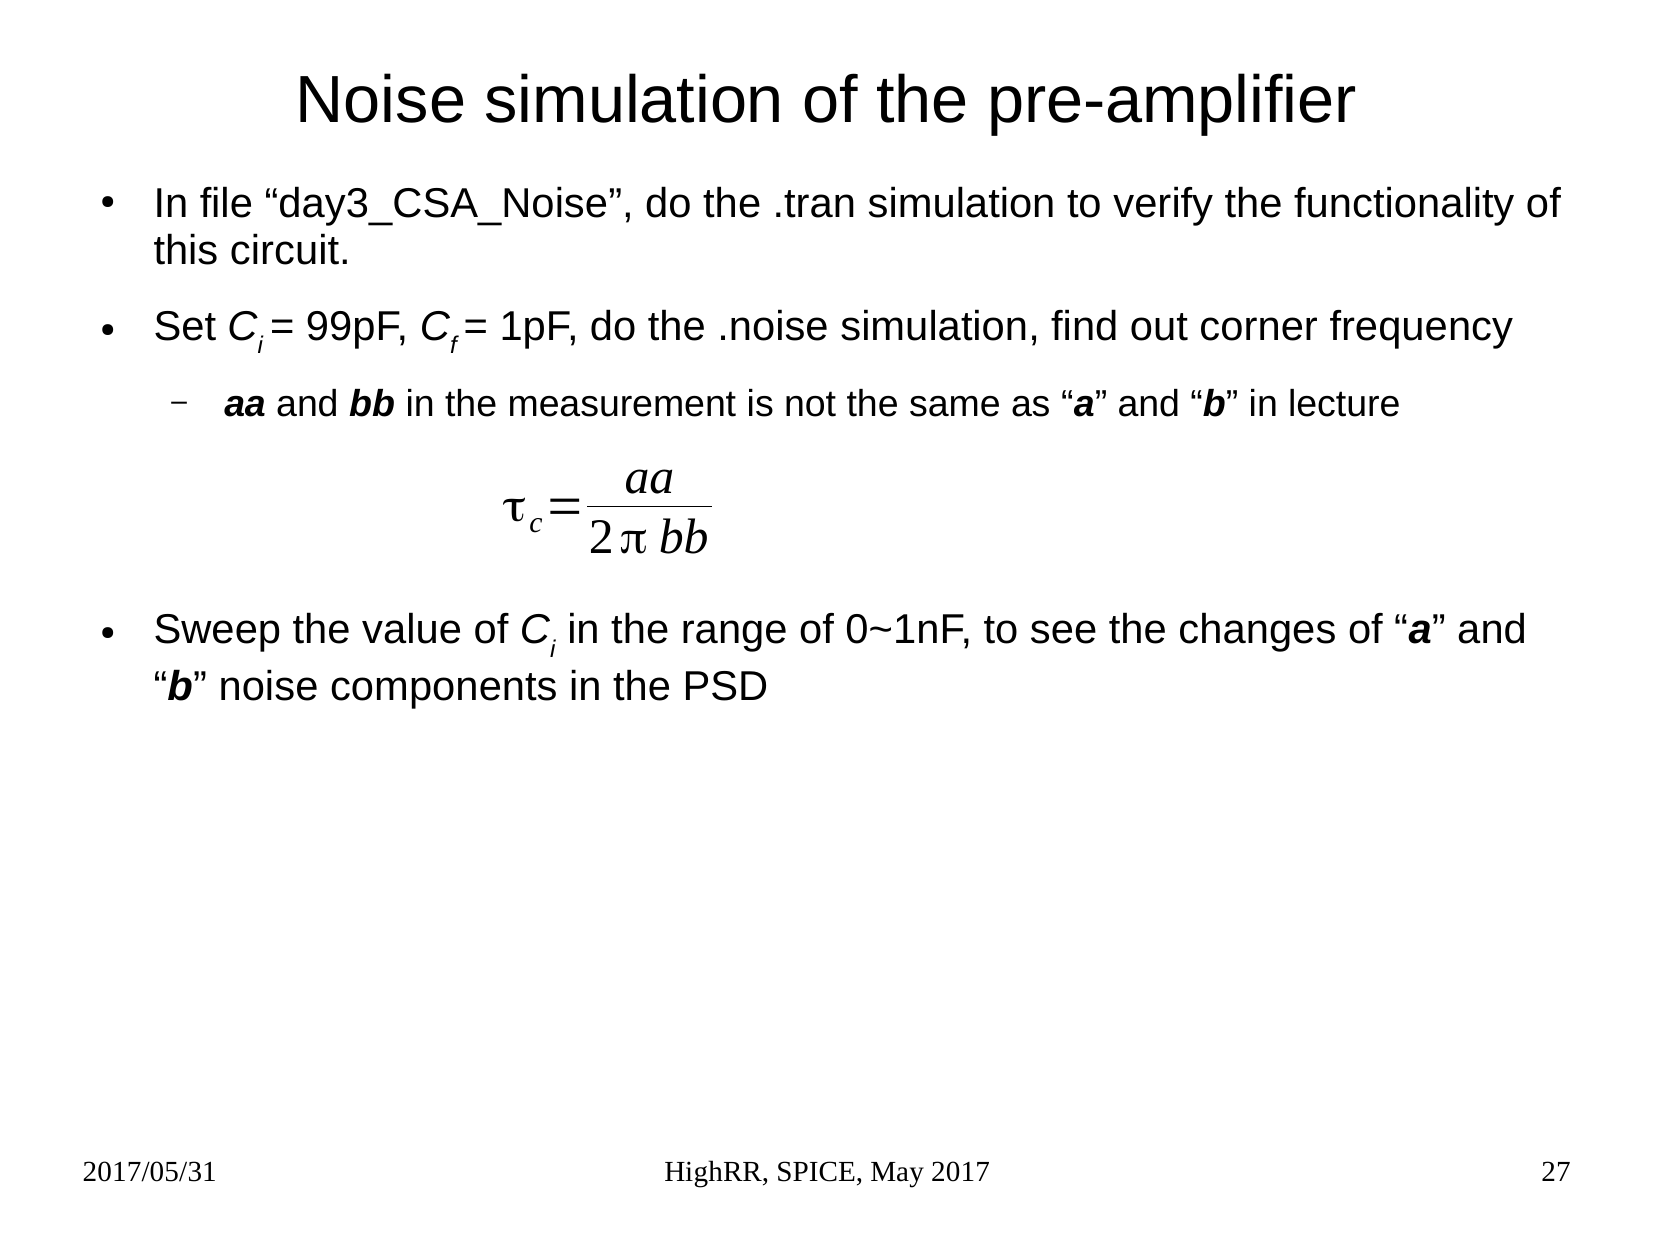

# Noise simulation of the pre-amplifier
In file “day3_CSA_Noise”, do the .tran simulation to verify the functionality of this circuit.
Set Ci = 99pF, Cf = 1pF, do the .noise simulation, find out corner frequency
aa and bb in the measurement is not the same as “a” and “b” in lecture
Sweep the value of Ci in the range of 0~1nF, to see the changes of “a” and “b” noise components in the PSD
2017/05/31
HighRR, SPICE, May 2017
27